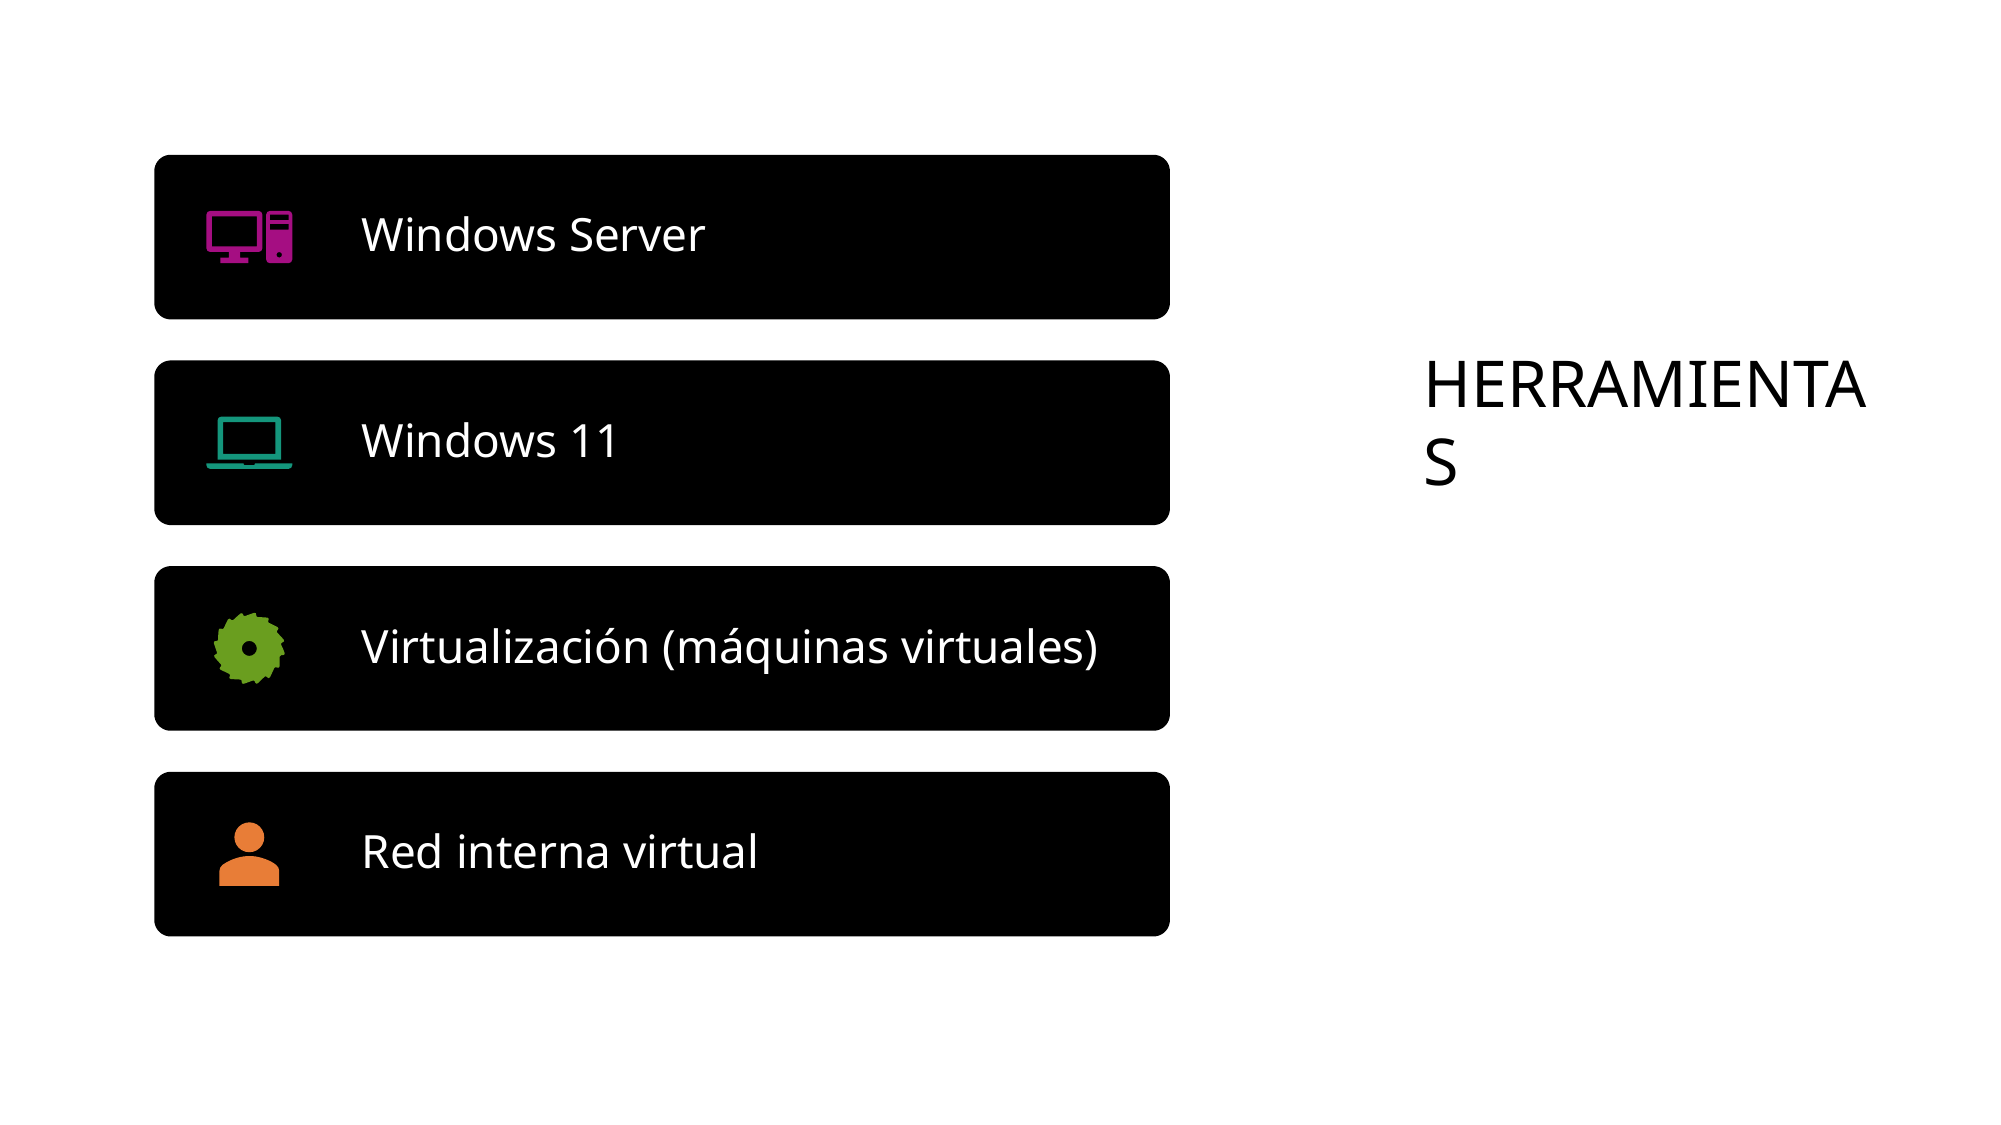

# HERRAMIENTAS
Windows Server
Windows 11
Virtualización (máquinas virtuales)
Red interna virtual